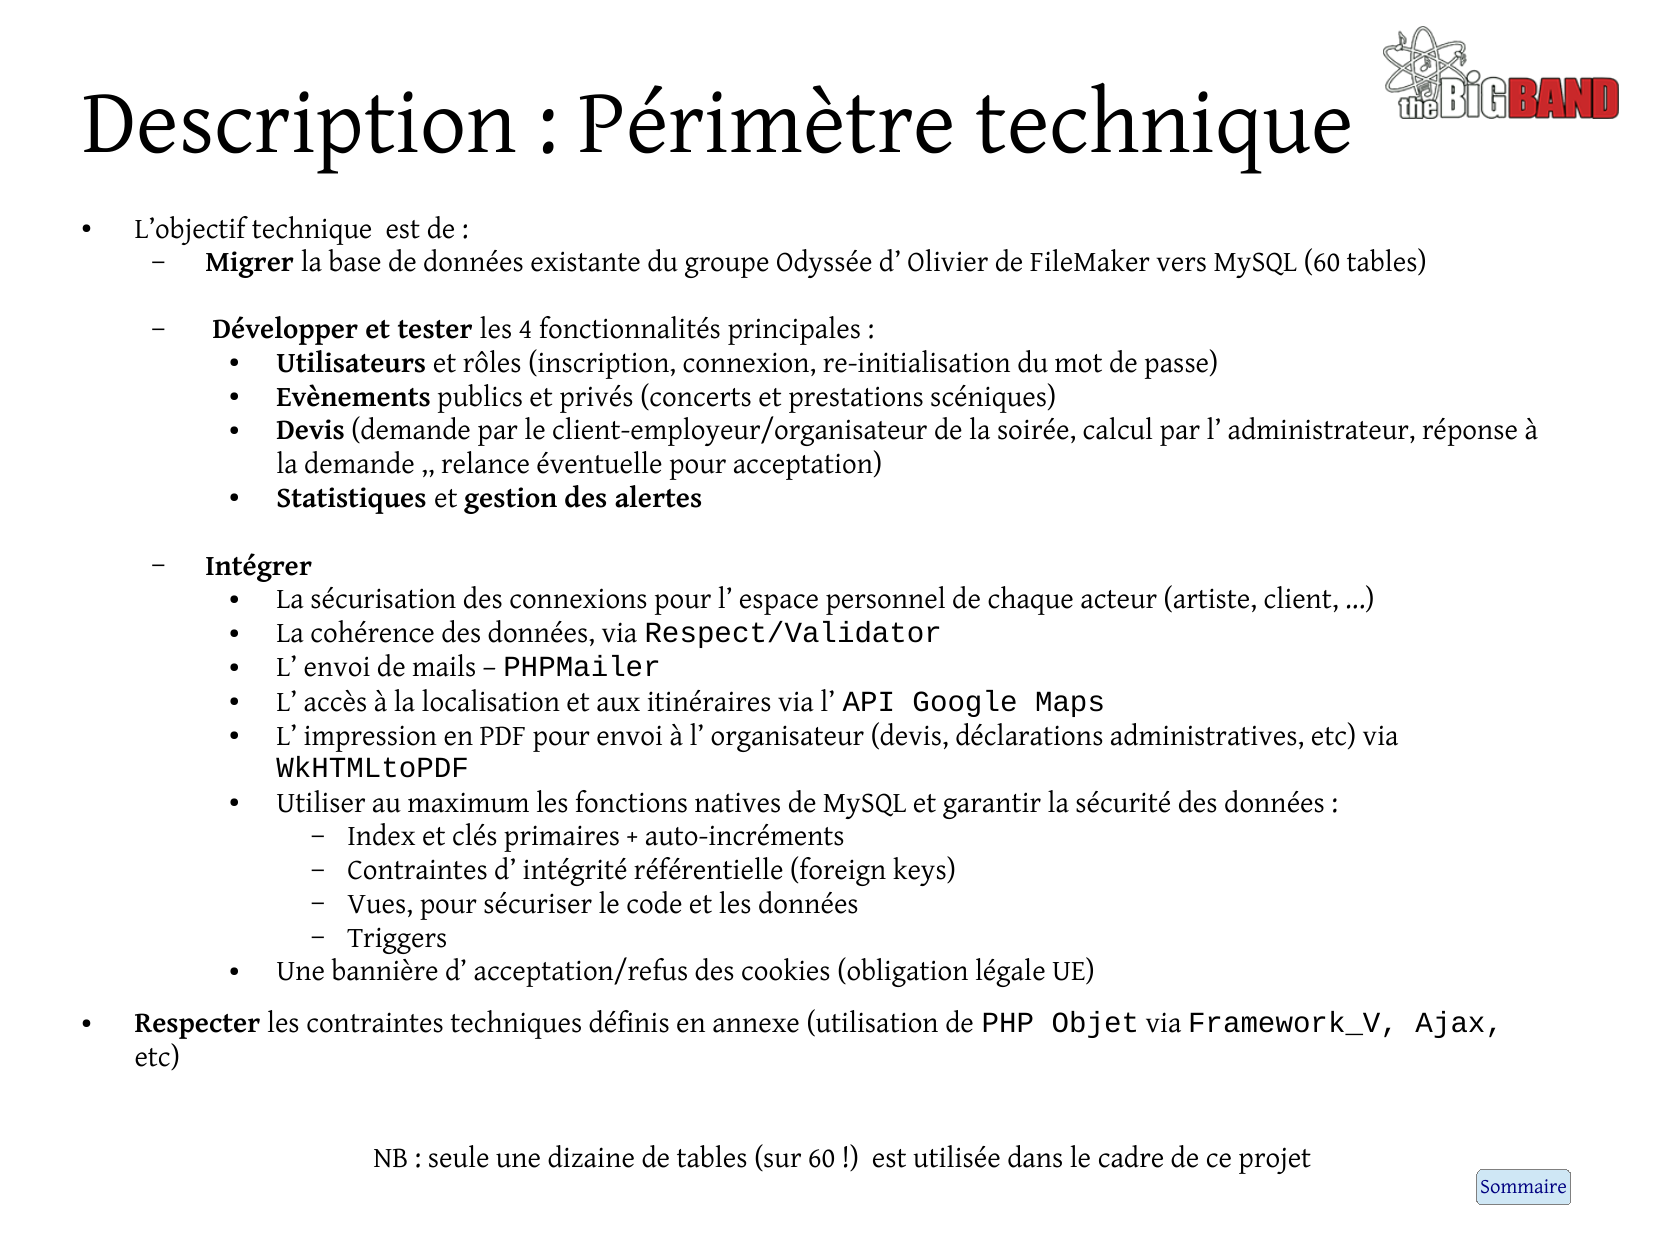

# Description : Périmètre technique
L’objectif technique est de :
Migrer la base de données existante du groupe Odyssée d’ Olivier de FileMaker vers MySQL (60 tables)
 Développer et tester les 4 fonctionnalités principales :
Utilisateurs et rôles (inscription, connexion, re-initialisation du mot de passe)
Evènements publics et privés (concerts et prestations scéniques)
Devis (demande par le client-employeur/organisateur de la soirée, calcul par l’ administrateur, réponse à la demande ,, relance éventuelle pour acceptation)
Statistiques et gestion des alertes
Intégrer
La sécurisation des connexions pour l’ espace personnel de chaque acteur (artiste, client, ...)
La cohérence des données, via Respect/Validator
L’ envoi de mails – PHPMailer
L’ accès à la localisation et aux itinéraires via l’ API Google Maps
L’ impression en PDF pour envoi à l’ organisateur (devis, déclarations administratives, etc) via WkHTMLtoPDF
Utiliser au maximum les fonctions natives de MySQL et garantir la sécurité des données :
Index et clés primaires + auto-incréments
Contraintes d’ intégrité référentielle (foreign keys)
Vues, pour sécuriser le code et les données
Triggers
Une bannière d’ acceptation/refus des cookies (obligation légale UE)
Respecter les contraintes techniques définis en annexe (utilisation de PHP Objet via Framework_V, Ajax, etc)
NB : seule une dizaine de tables (sur 60 !)  est utilisée dans le cadre de ce projet
Sommaire